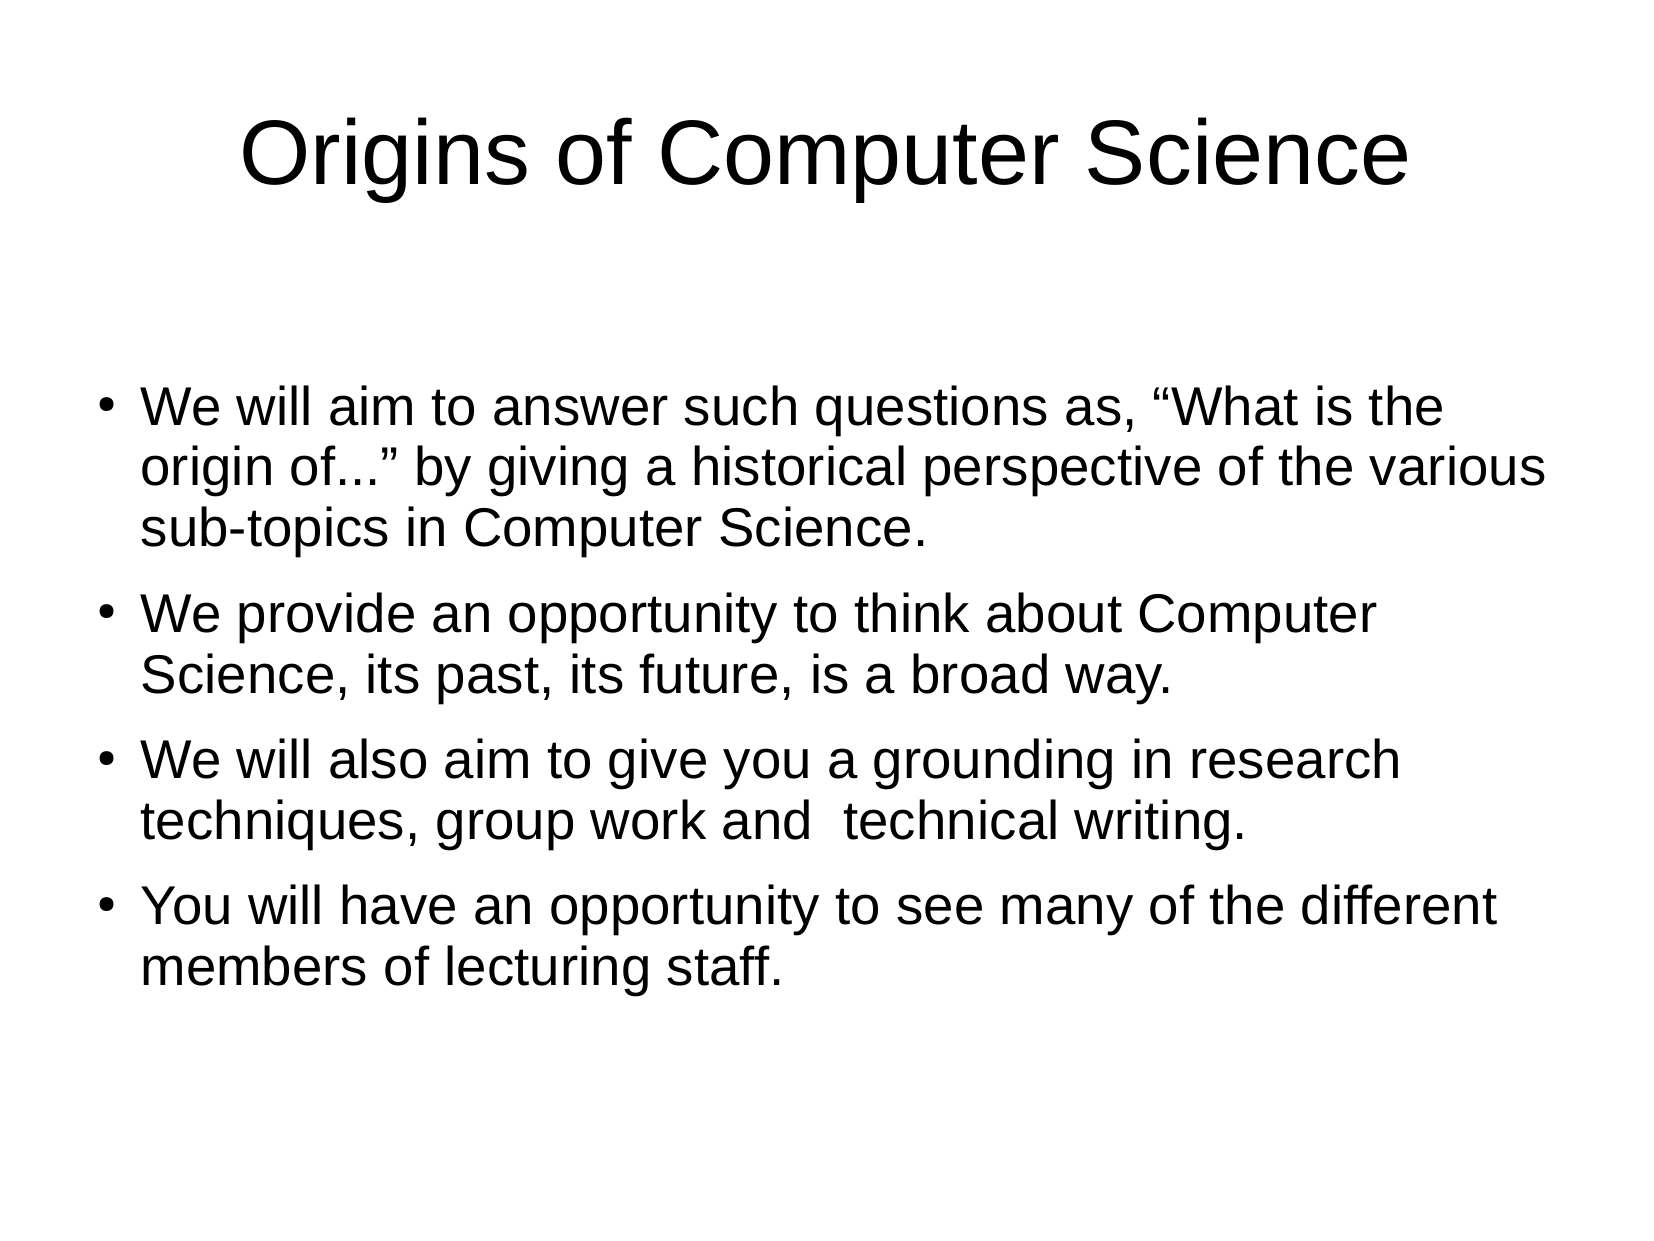

# Origins of Computer Science
We will aim to answer such questions as, “What is the origin of...” by giving a historical perspective of the various sub-topics in Computer Science.
We provide an opportunity to think about Computer Science, its past, its future, is a broad way.
We will also aim to give you a grounding in research techniques, group work and technical writing.
You will have an opportunity to see many of the different members of lecturing staff.